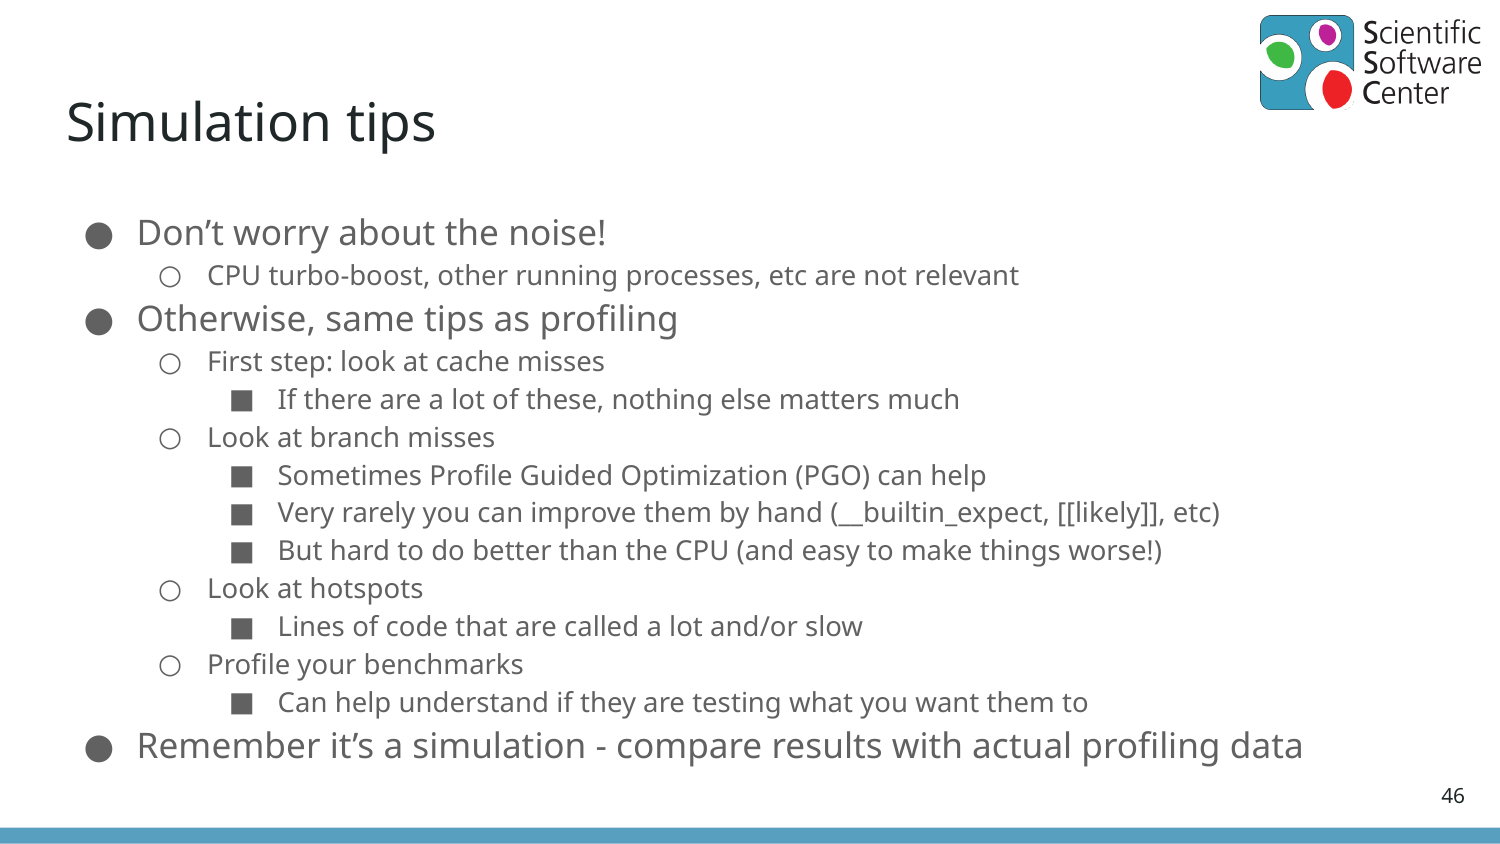

# Simulation tips
Don’t worry about the noise!
CPU turbo-boost, other running processes, etc are not relevant
Otherwise, same tips as profiling
First step: look at cache misses
If there are a lot of these, nothing else matters much
Look at branch misses
Sometimes Profile Guided Optimization (PGO) can help
Very rarely you can improve them by hand (__builtin_expect, [[likely]], etc)
But hard to do better than the CPU (and easy to make things worse!)
Look at hotspots
Lines of code that are called a lot and/or slow
Profile your benchmarks
Can help understand if they are testing what you want them to
Remember it’s a simulation - compare results with actual profiling data